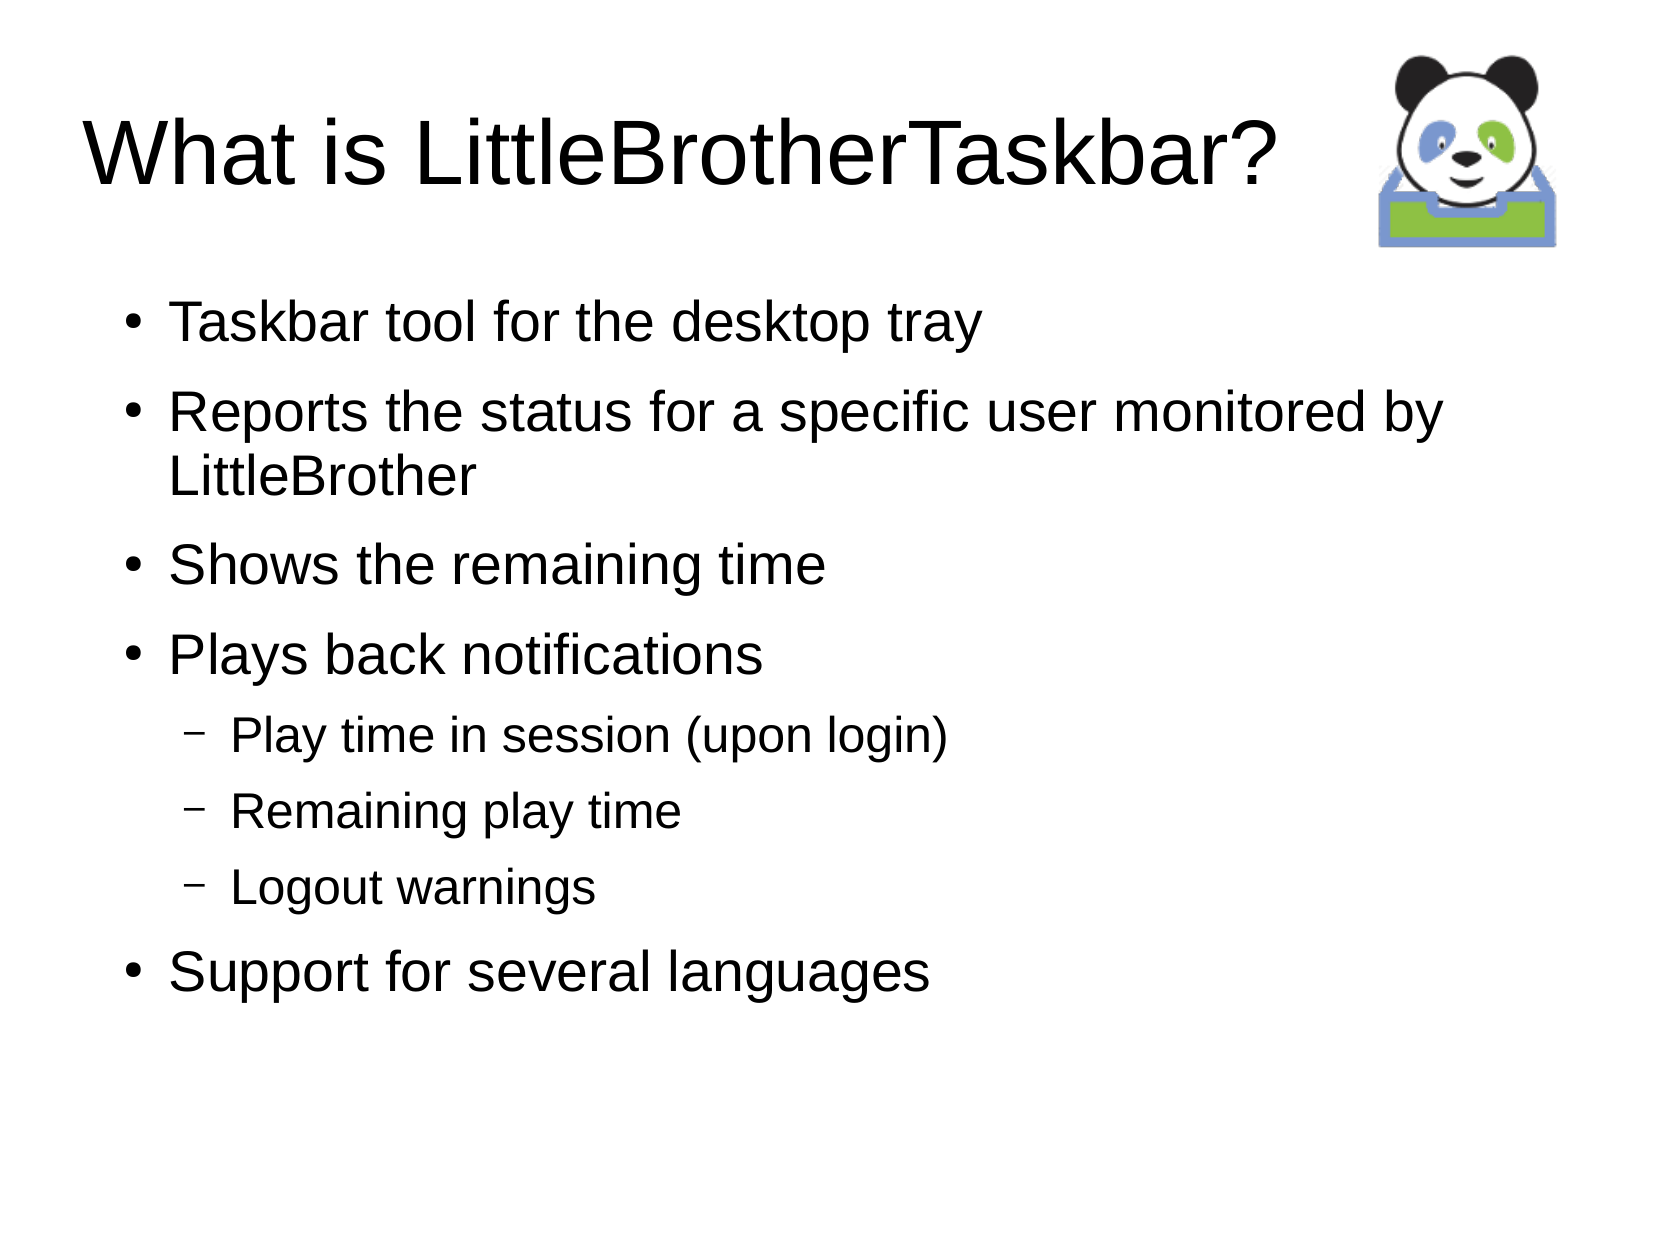

# What is LittleBrotherTaskbar?
Taskbar tool for the desktop tray
Reports the status for a specific user monitored by LittleBrother
Shows the remaining time
Plays back notifications
Play time in session (upon login)
Remaining play time
Logout warnings
Support for several languages